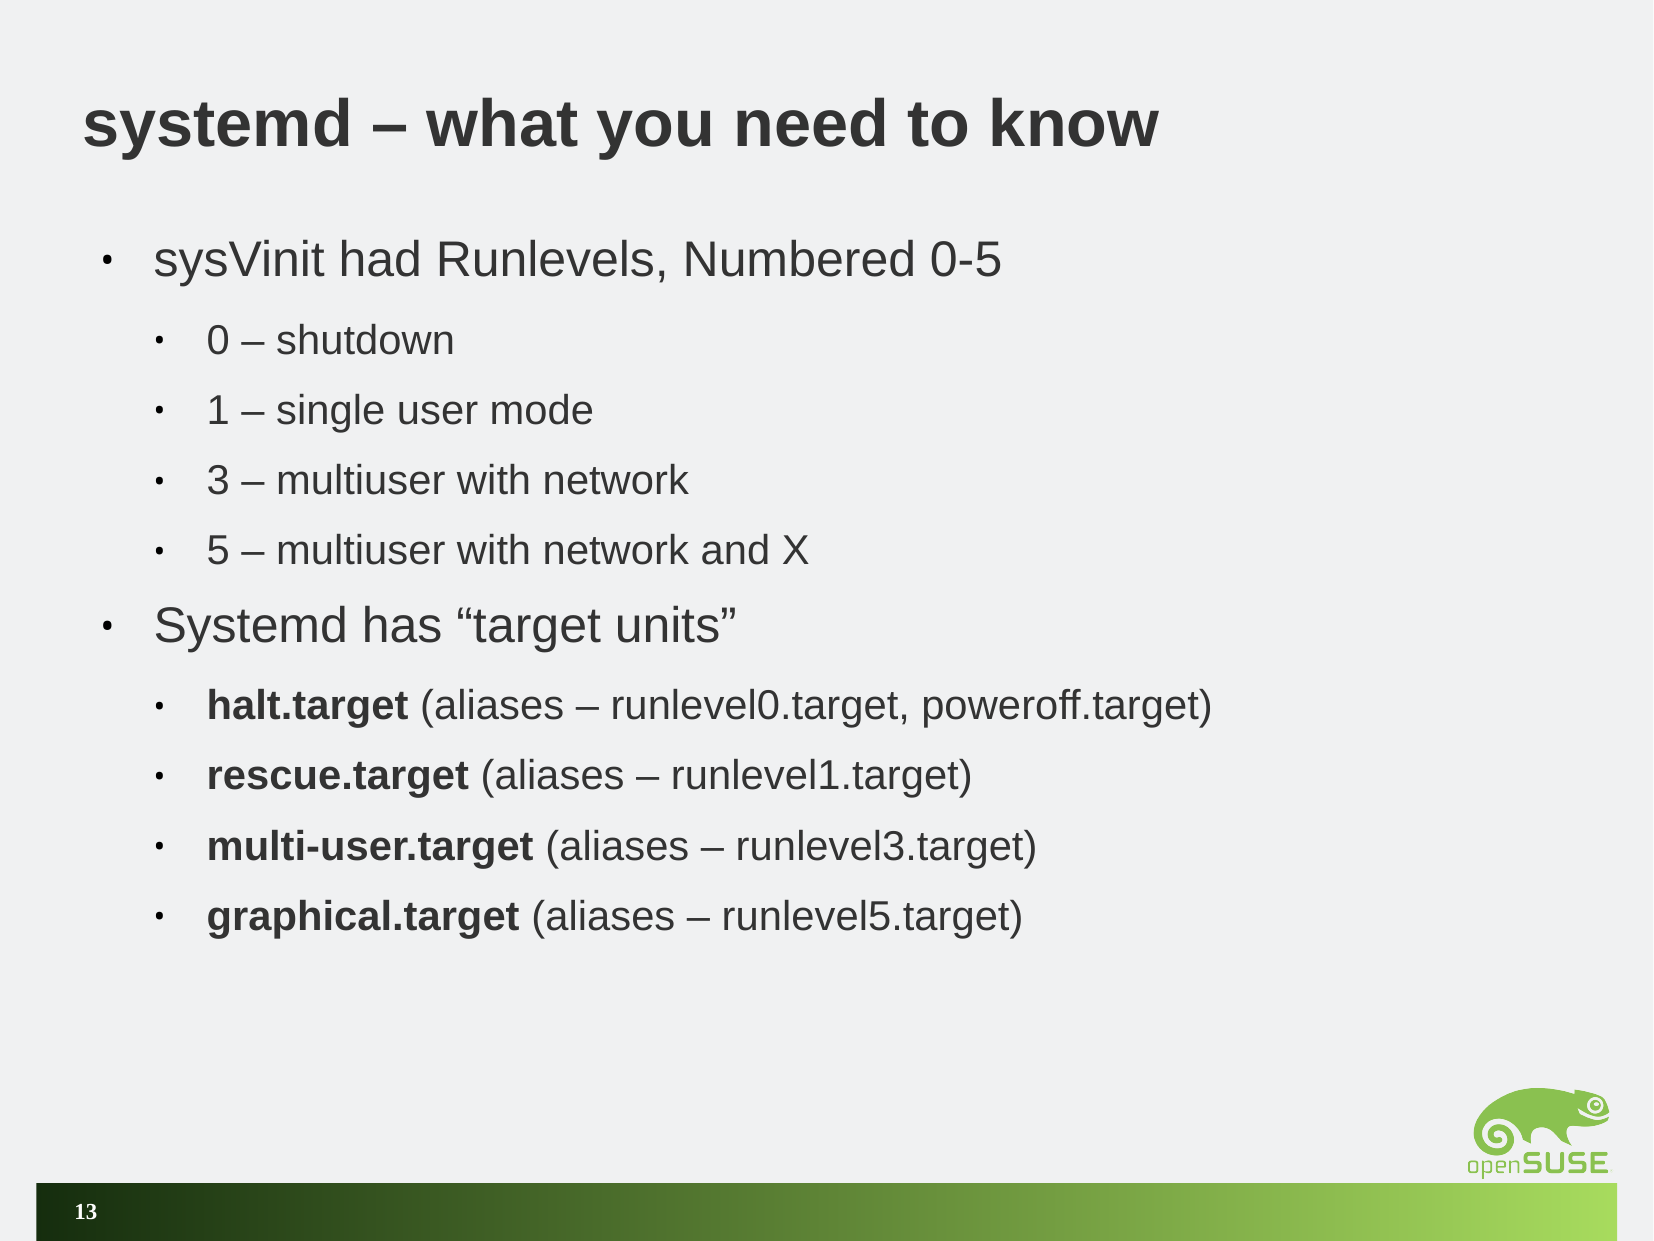

# systemd – what you need to know
sysVinit had Runlevels, Numbered 0-5
0 – shutdown
1 – single user mode
3 – multiuser with network
5 – multiuser with network and X
Systemd has “target units”
halt.target (aliases – runlevel0.target, poweroff.target)
rescue.target (aliases – runlevel1.target)
multi-user.target (aliases – runlevel3.target)
graphical.target (aliases – runlevel5.target)
13